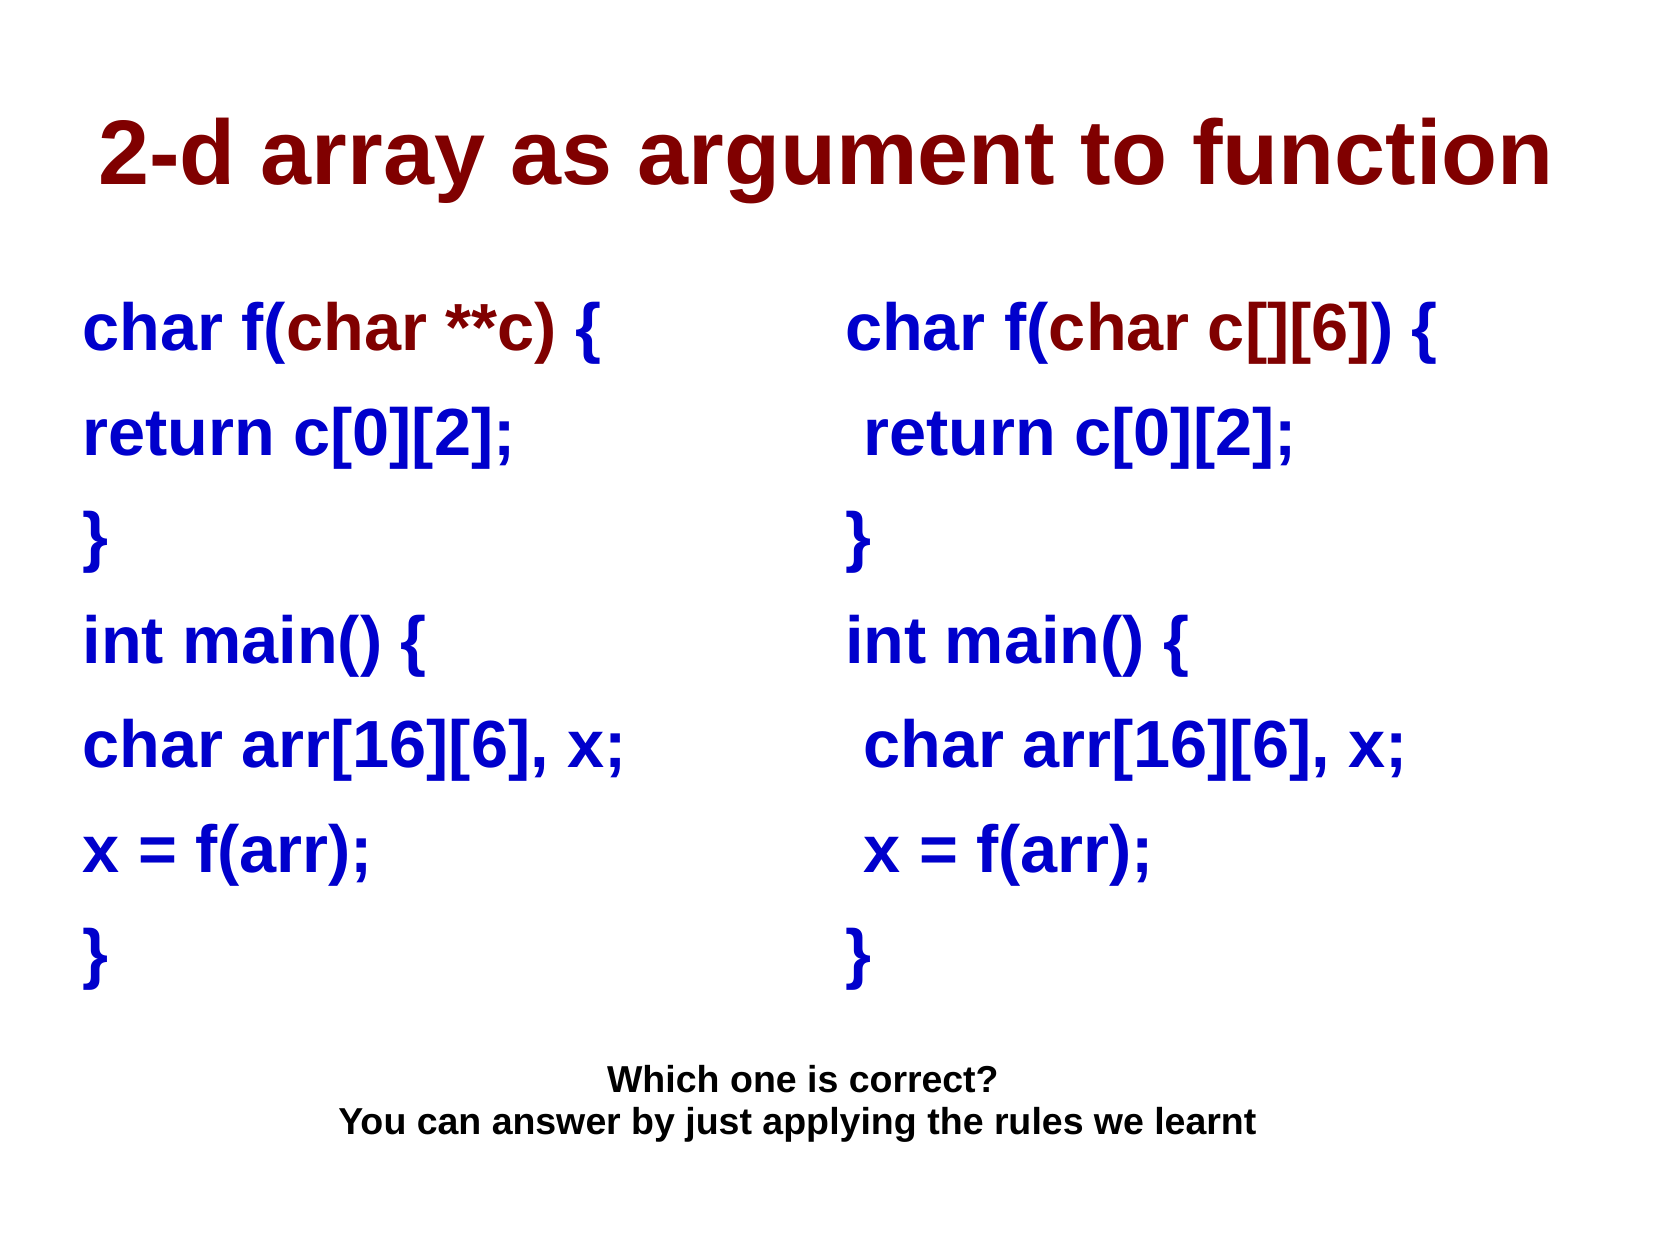

# 2-d array as argument to function
char f(char **c) {
return c[0][2];
}
int main() {
char arr[16][6], x;
x = f(arr);
}
char f(char c[][6]) {
 return c[0][2];
}
int main() {
 char arr[16][6], x;
 x = f(arr);
}
Which one is correct?
You can answer by just applying the rules we learnt